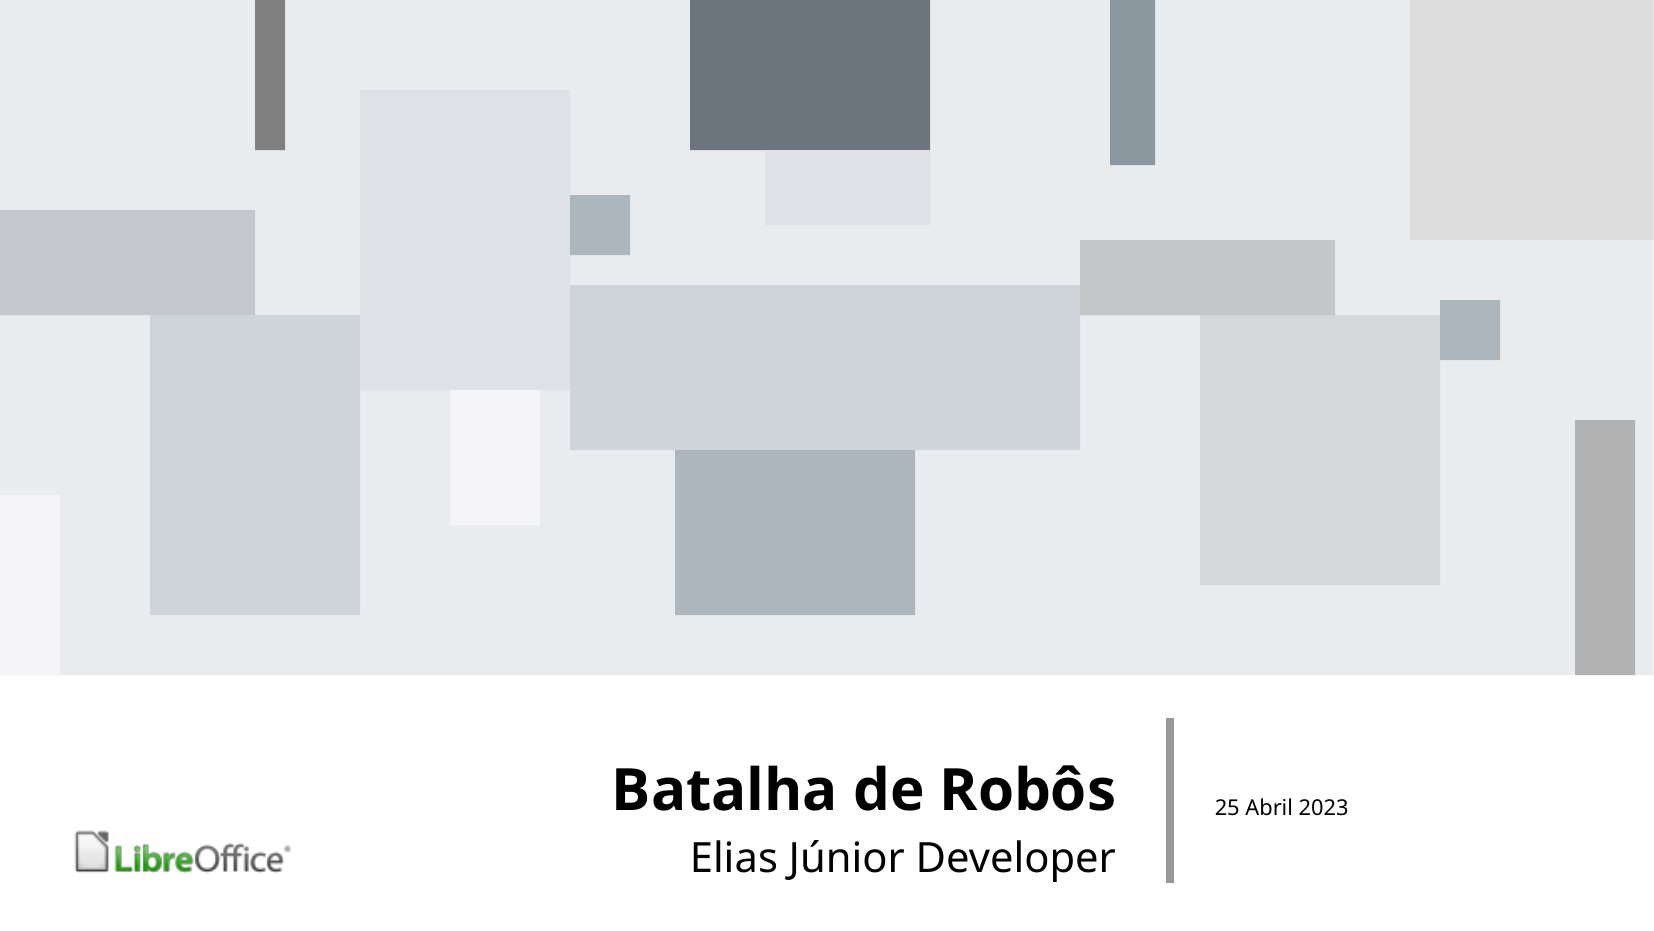

Batalha de Robôs
Elias Júnior Developer
25 Abril 2023